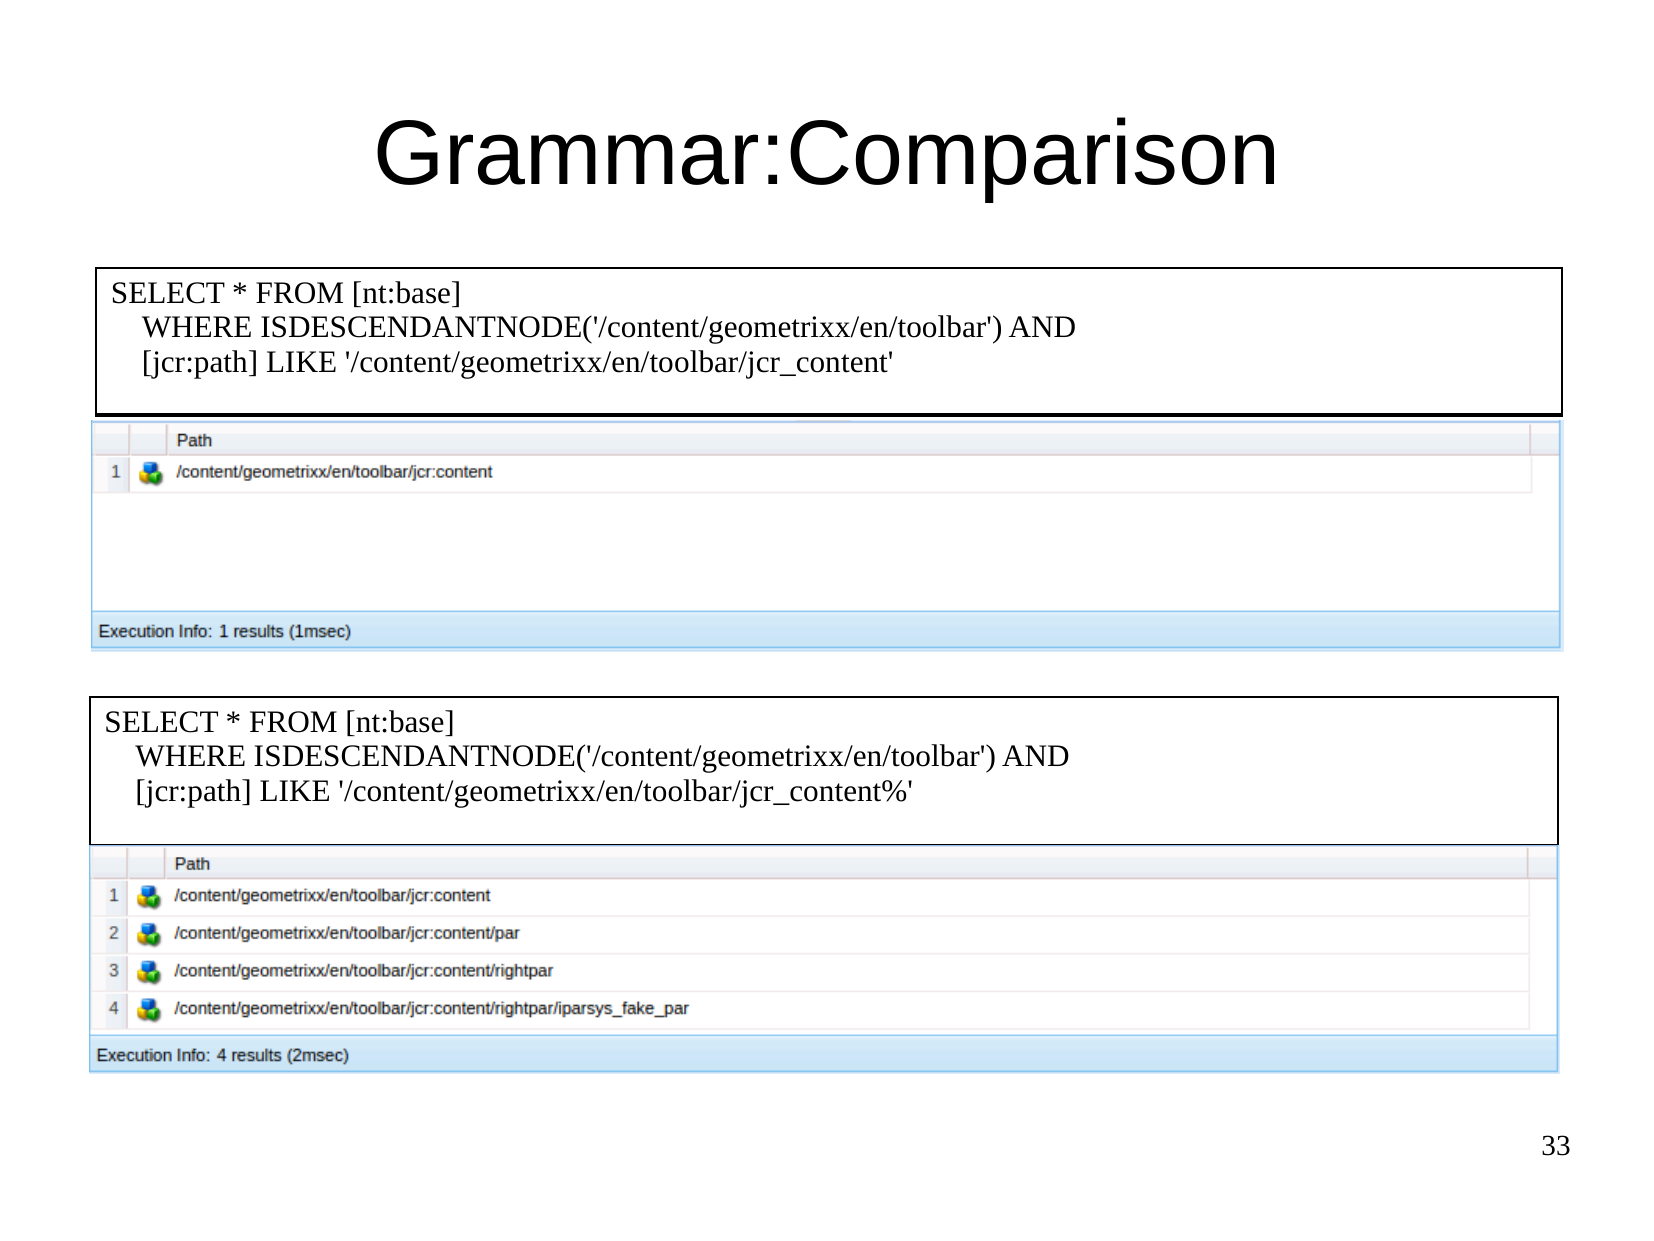

# Grammar:Comparison
| SELECT \* FROM [nt:base] WHERE ISDESCENDANTNODE('/content/geometrixx/en/toolbar') AND [jcr:path] LIKE '/content/geometrixx/en/toolbar/jcr\_content' |
| --- |
| SELECT \* FROM [nt:base] WHERE ISDESCENDANTNODE('/content/geometrixx/en/toolbar') AND [jcr:path] LIKE '/content/geometrixx/en/toolbar/jcr\_content' |
| --- |
| SELECT \* FROM [nt:base] WHERE ISDESCENDANTNODE('/content/geometrixx/en/toolbar') AND [jcr:path] LIKE '/content/geometrixx/en/toolbar/jcr\_content%' |
| --- |
33